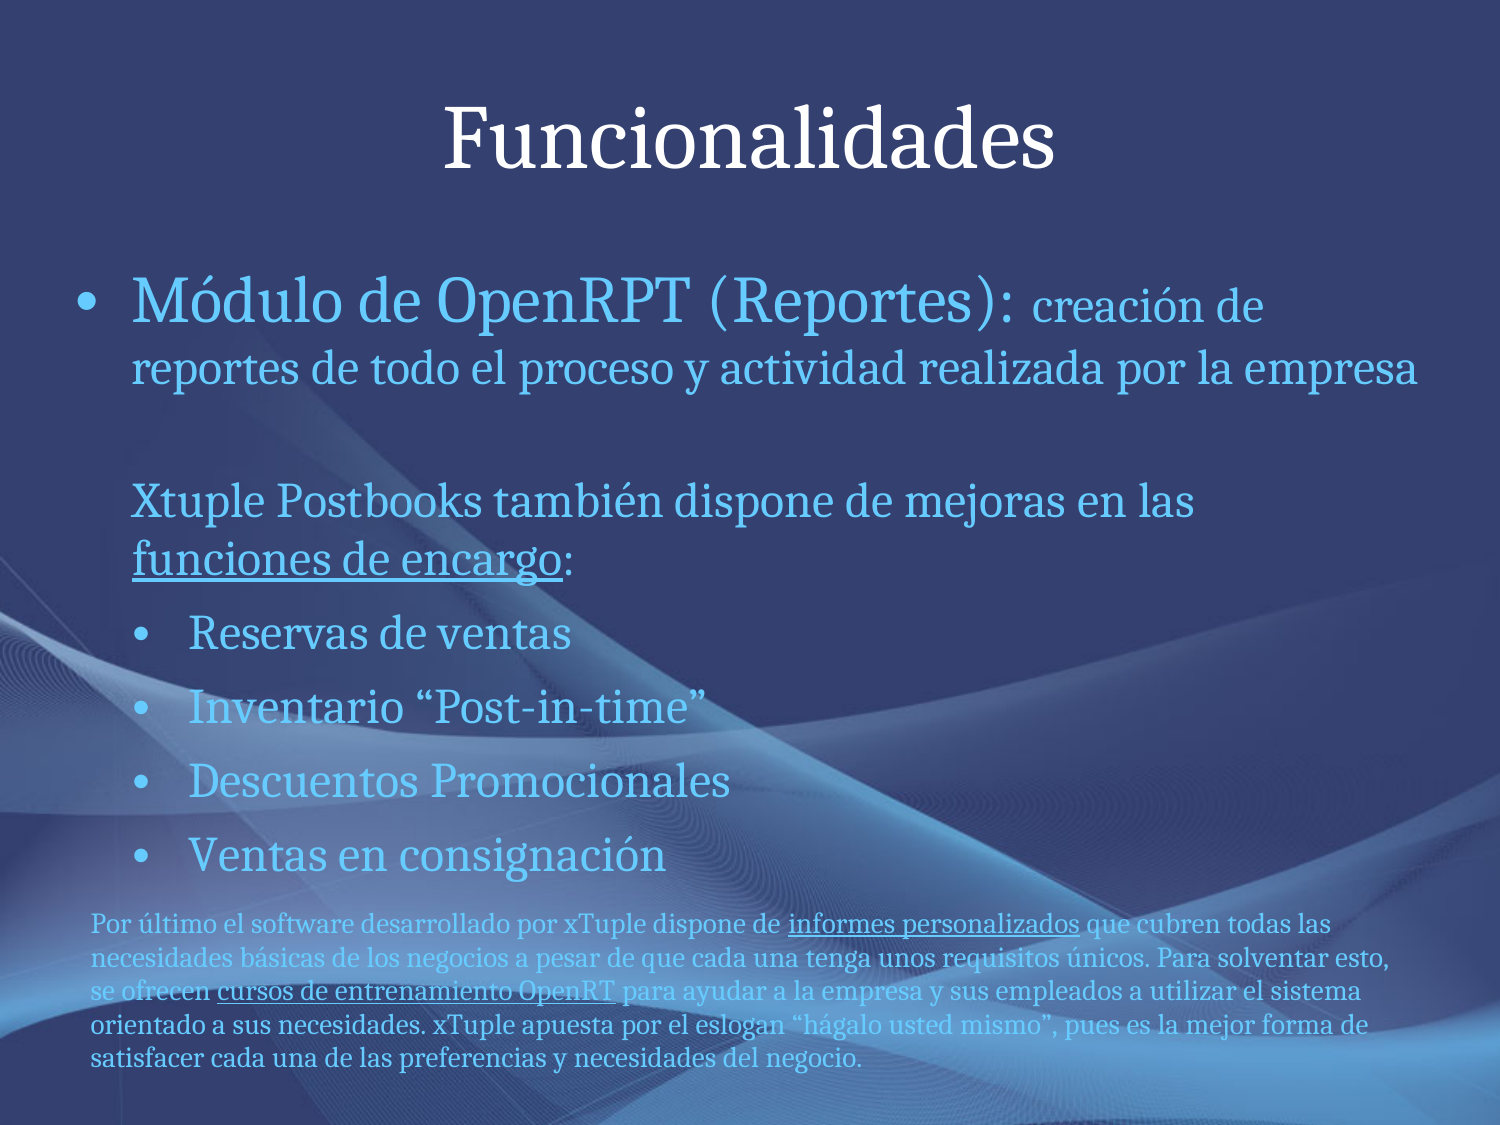

# Funcionalidades
Módulo de OpenRPT (Reportes): creación de reportes de todo el proceso y actividad realizada por la empresa
Xtuple Postbooks también dispone de mejoras en las funciones de encargo:
Reservas de ventas
Inventario “Post-in-time”
Descuentos Promocionales
Ventas en consignación
Por último el software desarrollado por xTuple dispone de informes personalizados que cubren todas las necesidades básicas de los negocios a pesar de que cada una tenga unos requisitos únicos. Para solventar esto, se ofrecen cursos de entrenamiento OpenRT para ayudar a la empresa y sus empleados a utilizar el sistema orientado a sus necesidades. xTuple apuesta por el eslogan “hágalo usted mismo”, pues es la mejor forma de satisfacer cada una de las preferencias y necesidades del negocio.